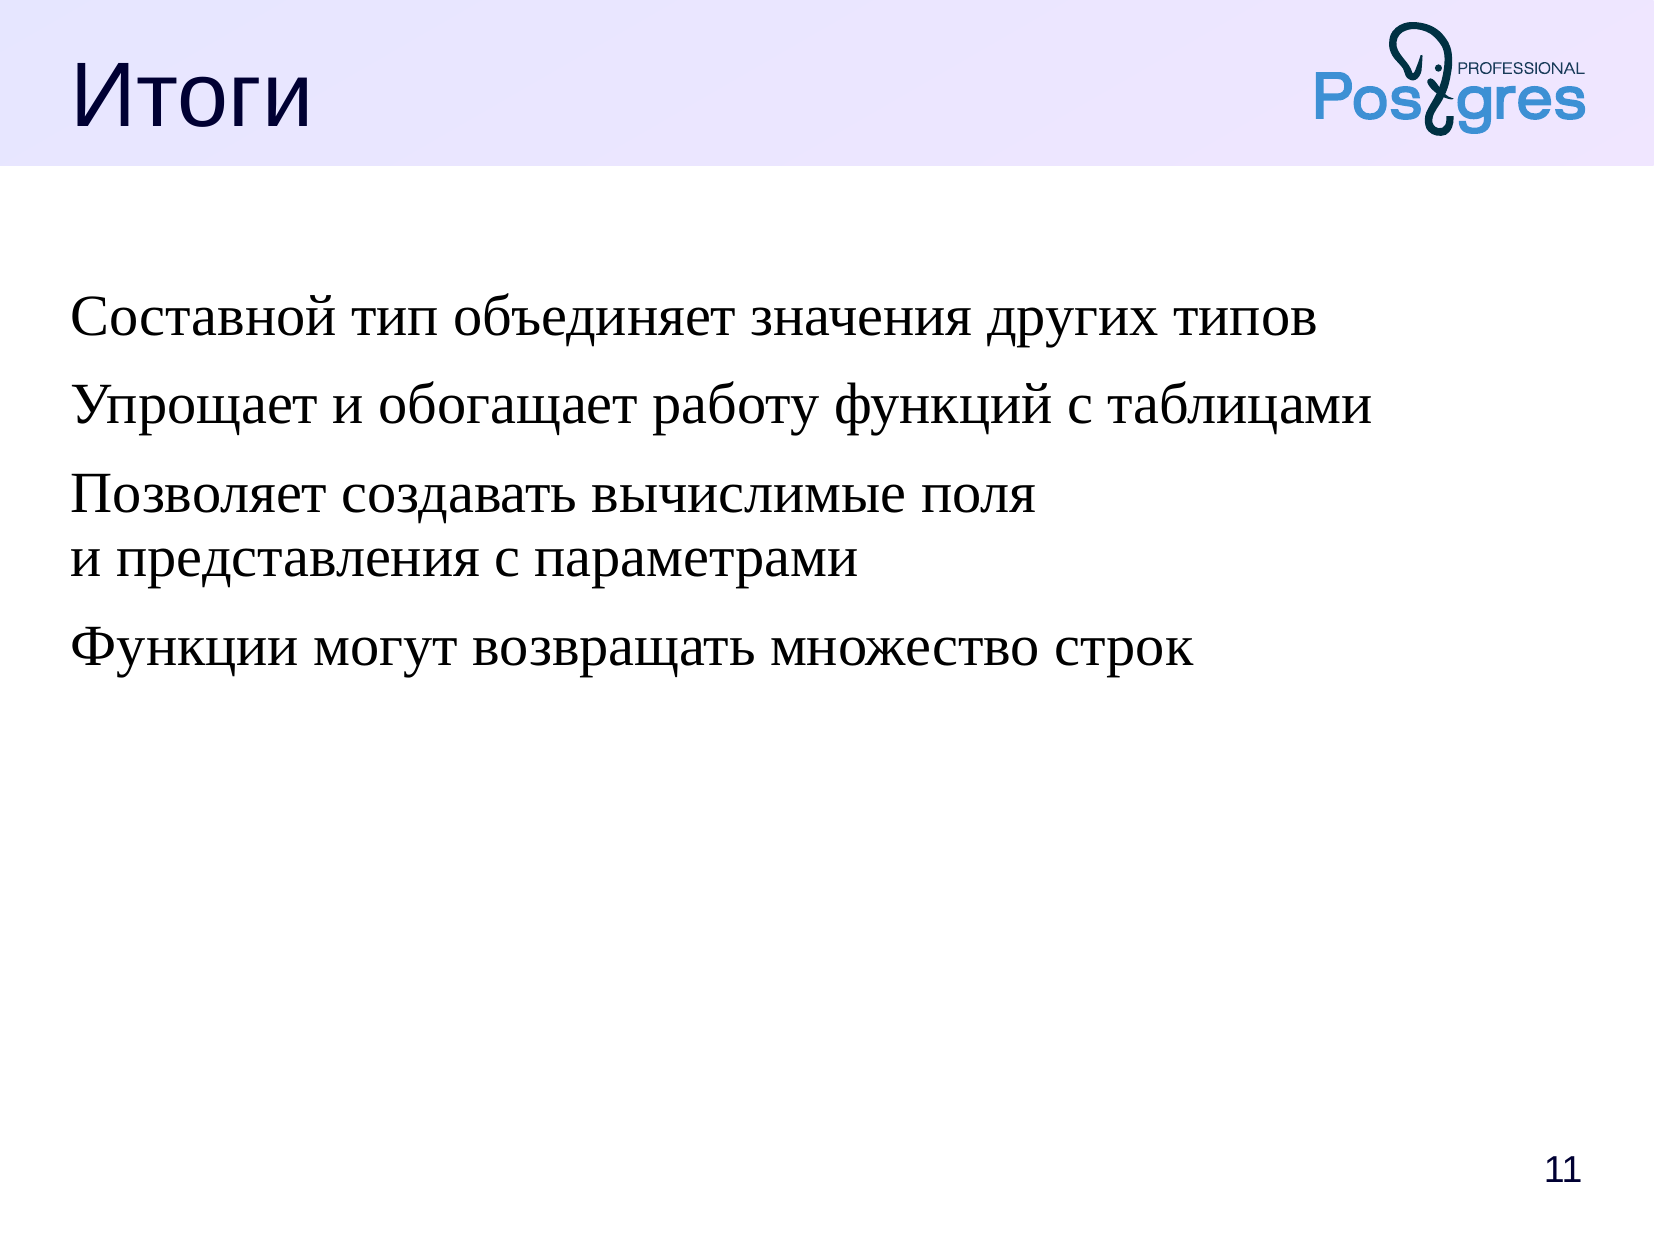

# Итоги
Составной тип объединяет значения других типов
Упрощает и обогащает работу функций с таблицами
Позволяет создавать вычислимые поля
и представления с параметрами
Функции могут возвращать множество строк